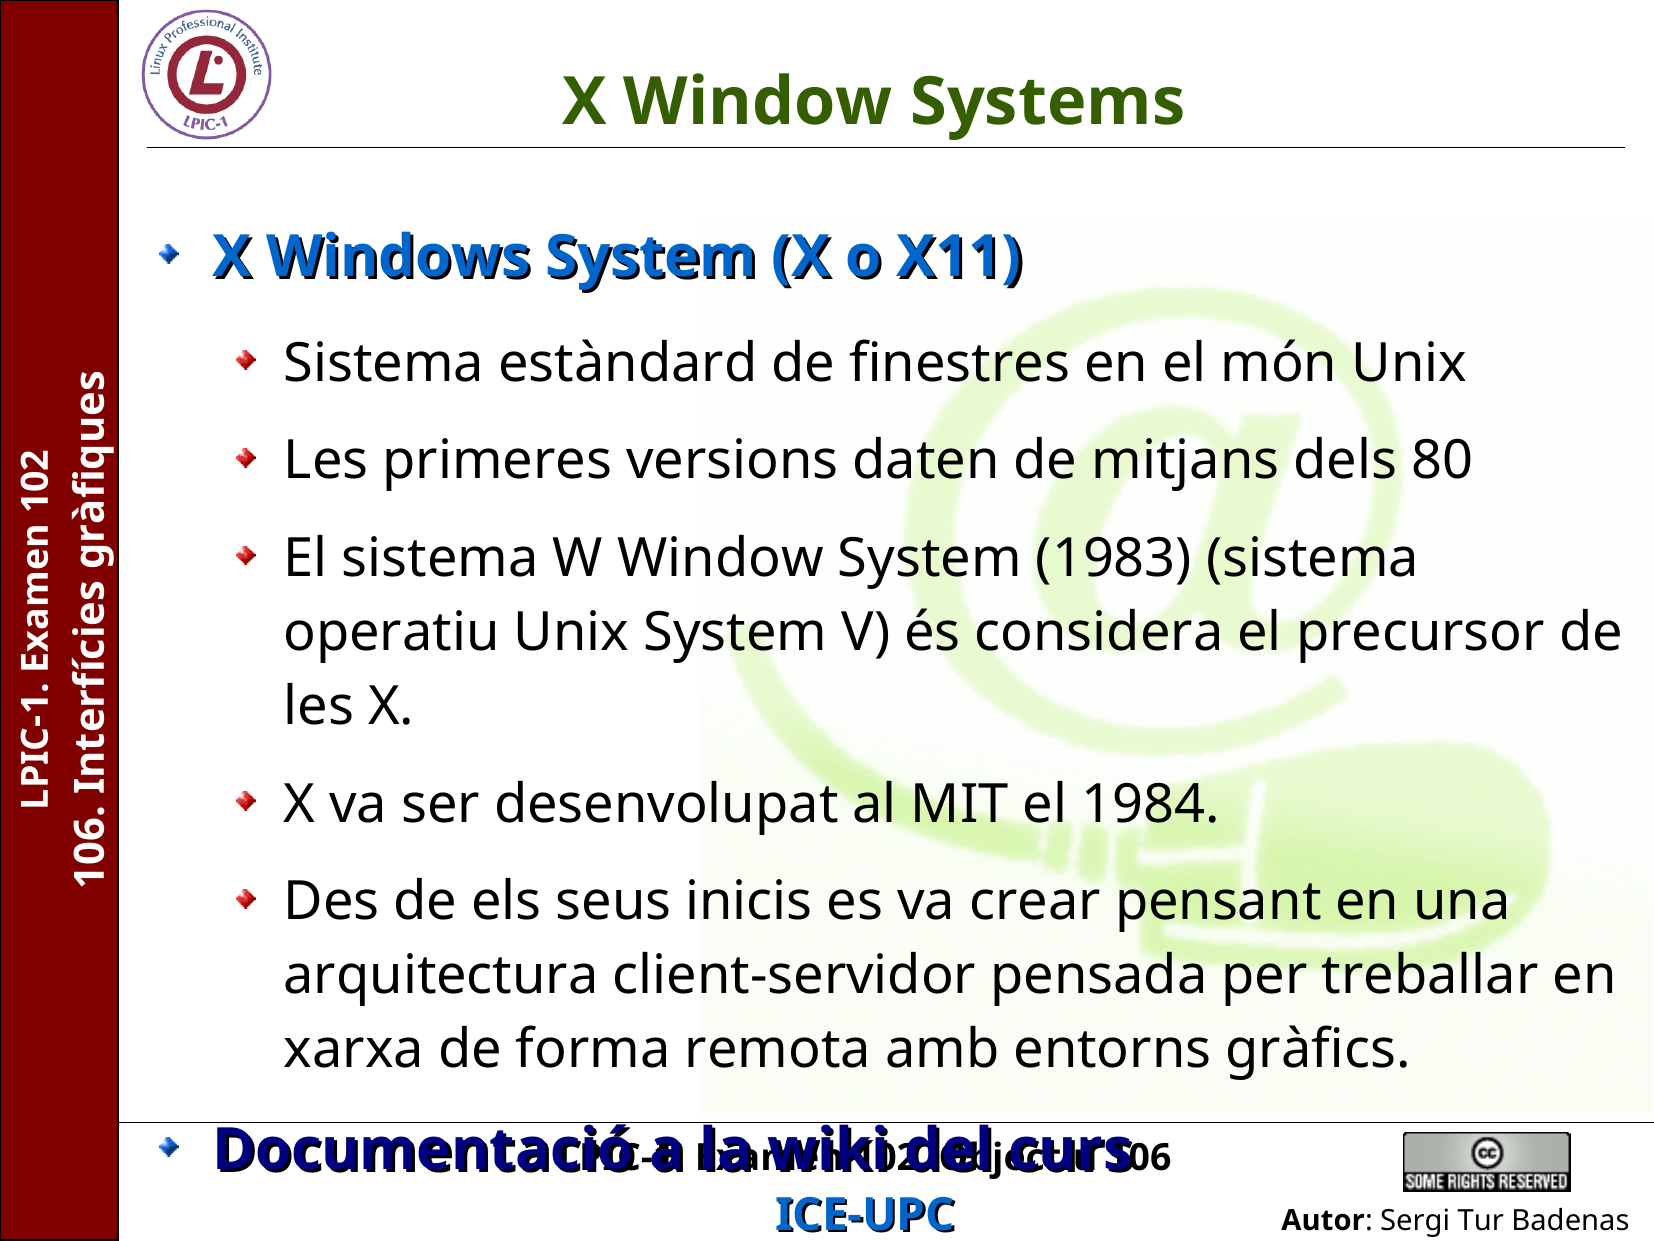

# X Window Systems
X Windows System (X o X11)
Sistema estàndard de finestres en el món Unix
Les primeres versions daten de mitjans dels 80
El sistema W Window System (1983) (sistema operatiu Unix System V) és considera el precursor de les X.
X va ser desenvolupat al MIT el 1984.
Des de els seus inicis es va crear pensant en una arquitectura client-servidor pensada per treballar en xarxa de forma remota amb entorns gràfics.
Documentació a la wiki del curs